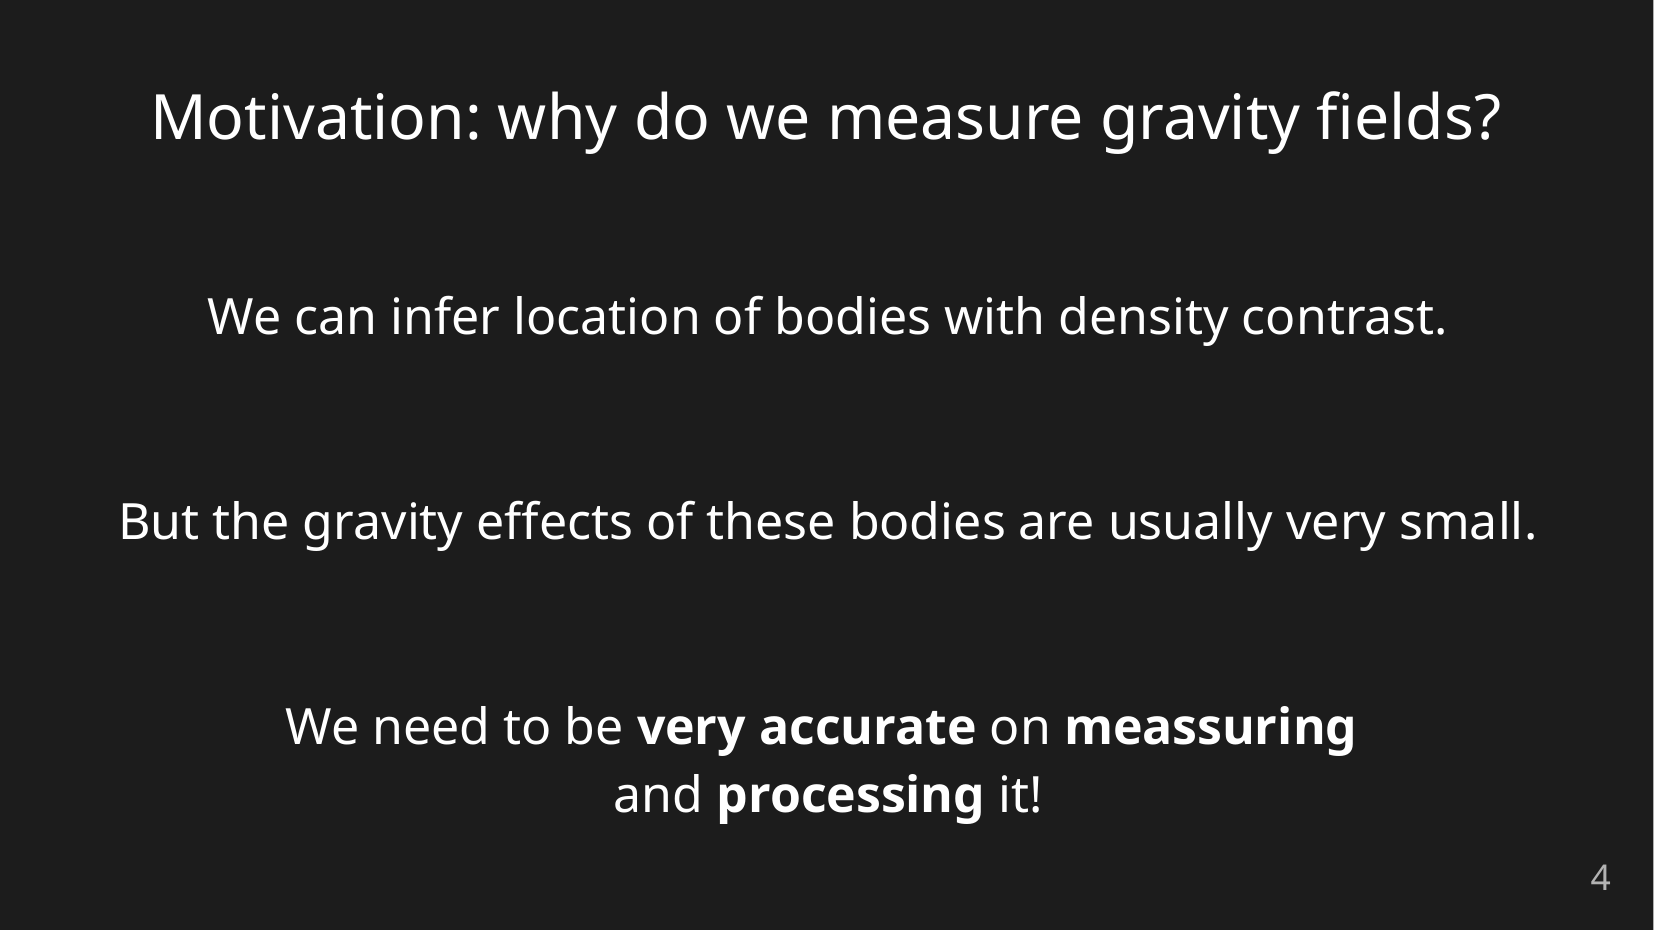

# Motivation: why do we measure gravity fields?
We can infer location of bodies with density contrast.
But the gravity effects of these bodies are usually very small.
We need to be very accurate on meassuring
and processing it!
3